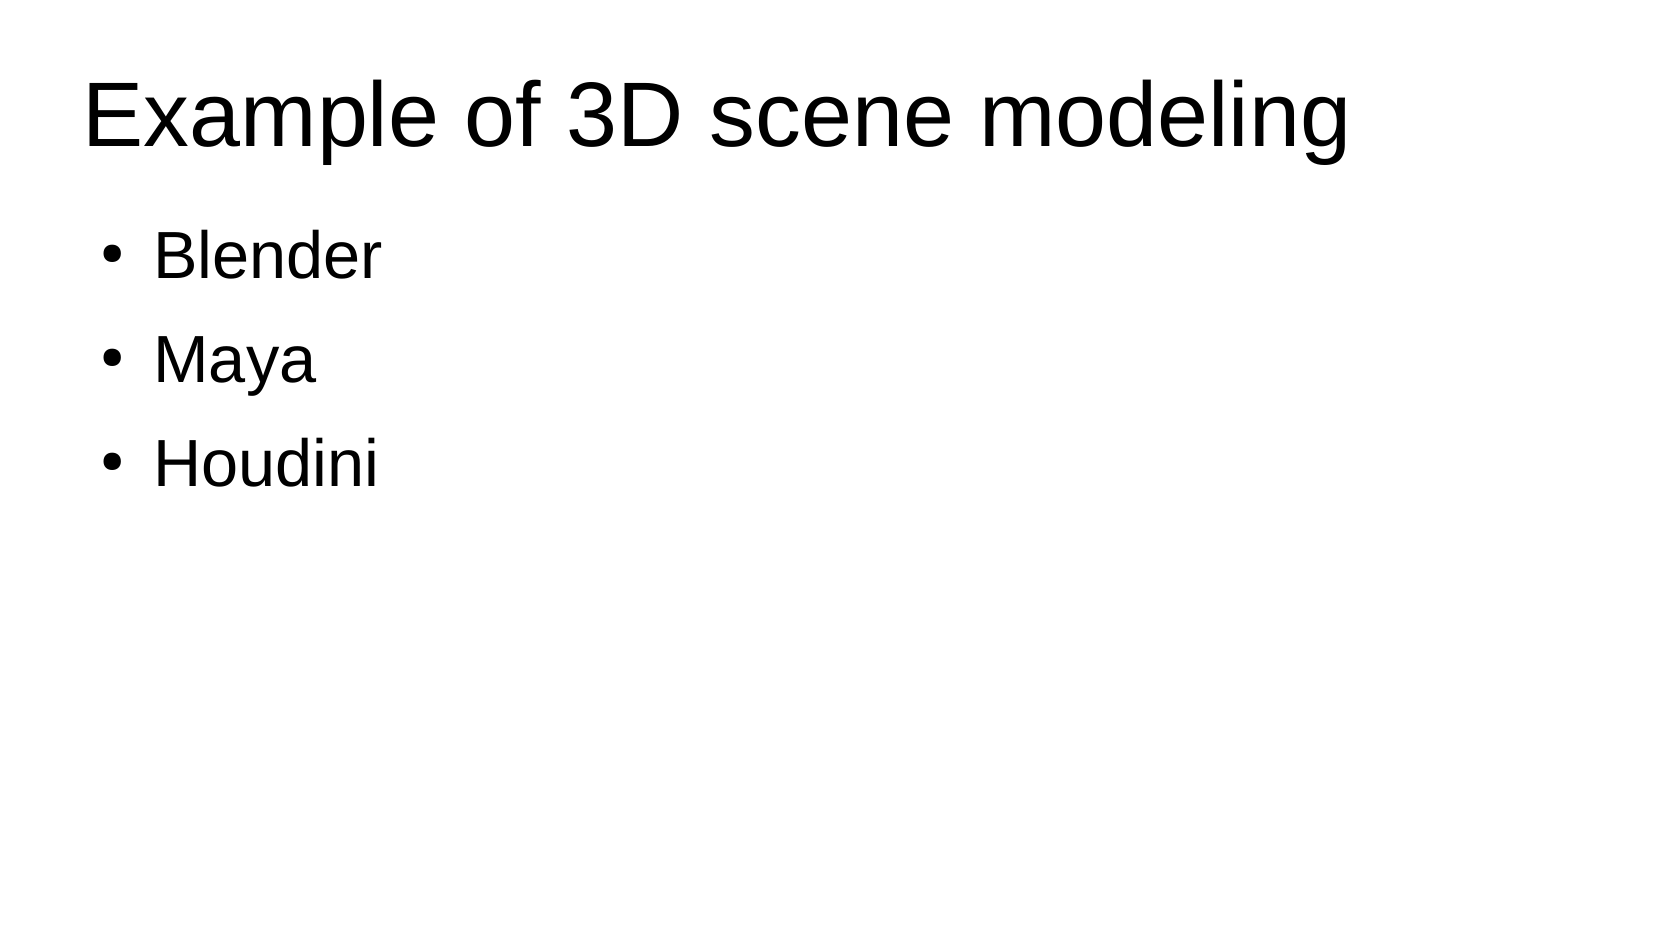

# Example of 3D scene modeling
Blender
Maya
Houdini